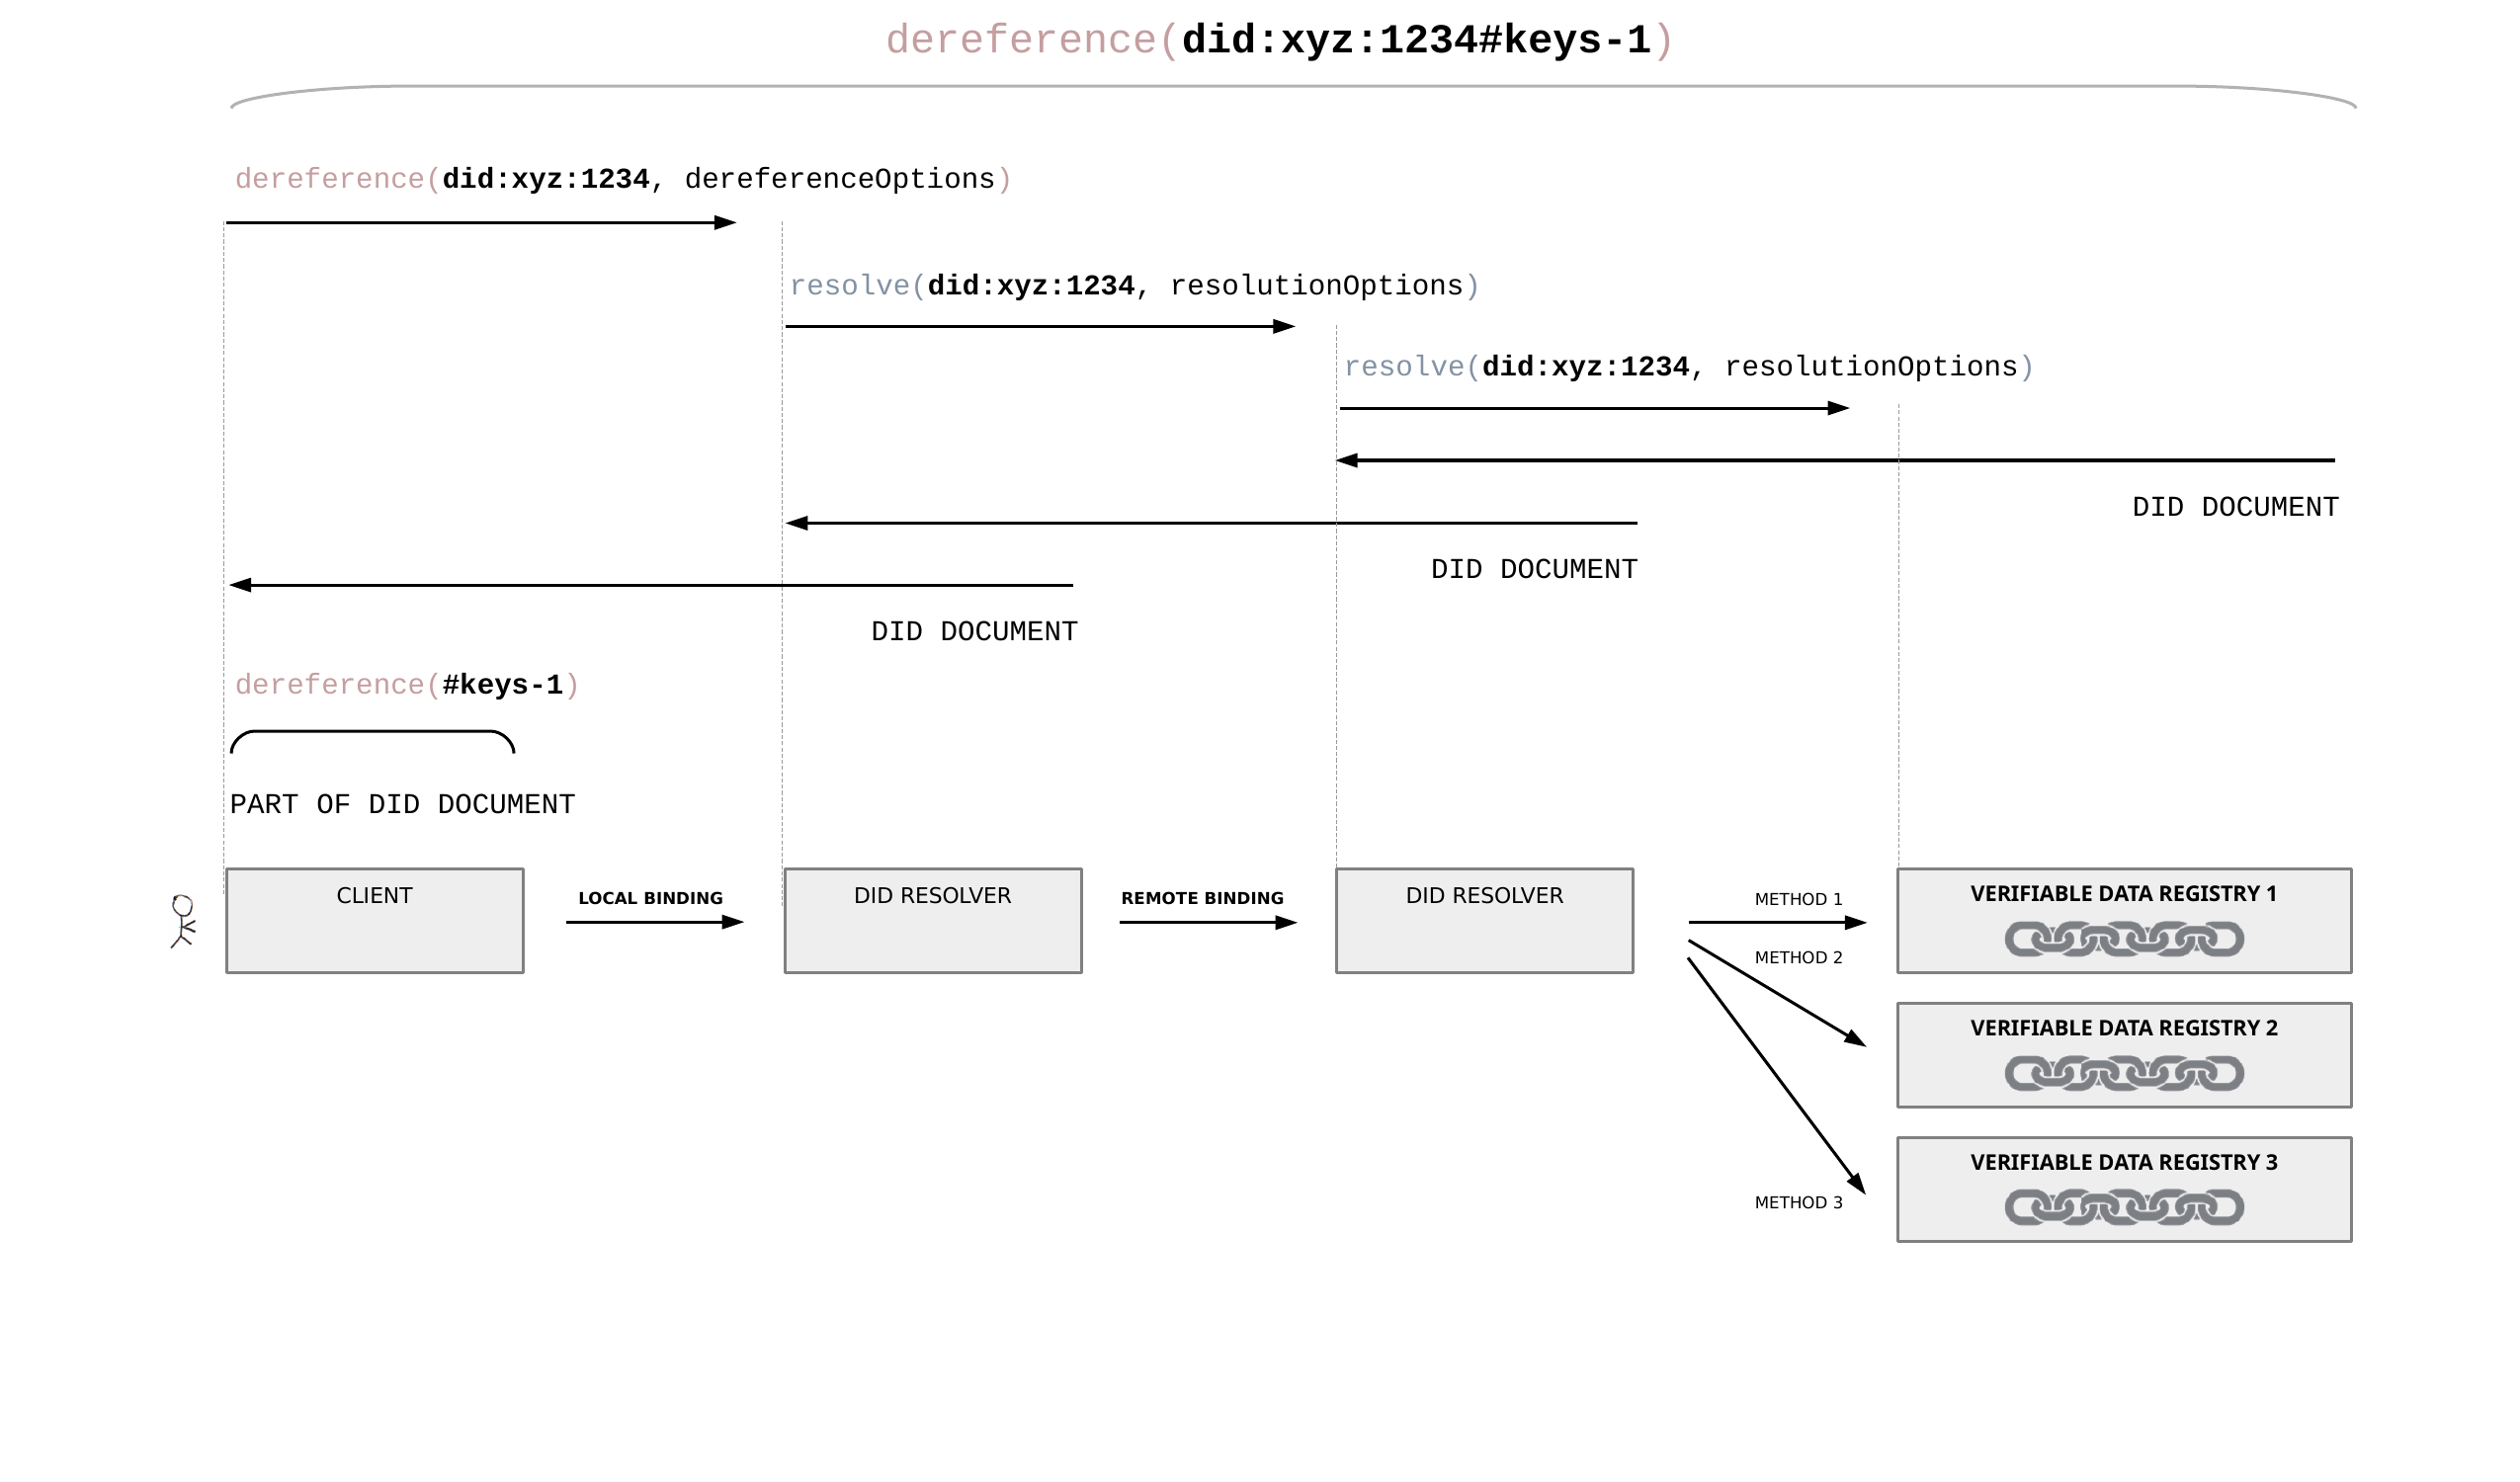

dereference(did:xyz:1234#keys-1)
dereference(did:xyz:1234, dereferenceOptions)
resolve(did:xyz:1234, resolutionOptions)
resolve(did:xyz:1234, resolutionOptions)
DID DOCUMENT
DID DOCUMENT
DID DOCUMENT
dereference(#keys-1)
PART OF DID DOCUMENT
CLIENT
DID RESOLVER
DID RESOLVER
VERIFIABLE DATA REGISTRY 1
LOCAL BINDING
REMOTE BINDING
METHOD 1
METHOD 2
VERIFIABLE DATA REGISTRY 2
VERIFIABLE DATA REGISTRY 3
METHOD 3